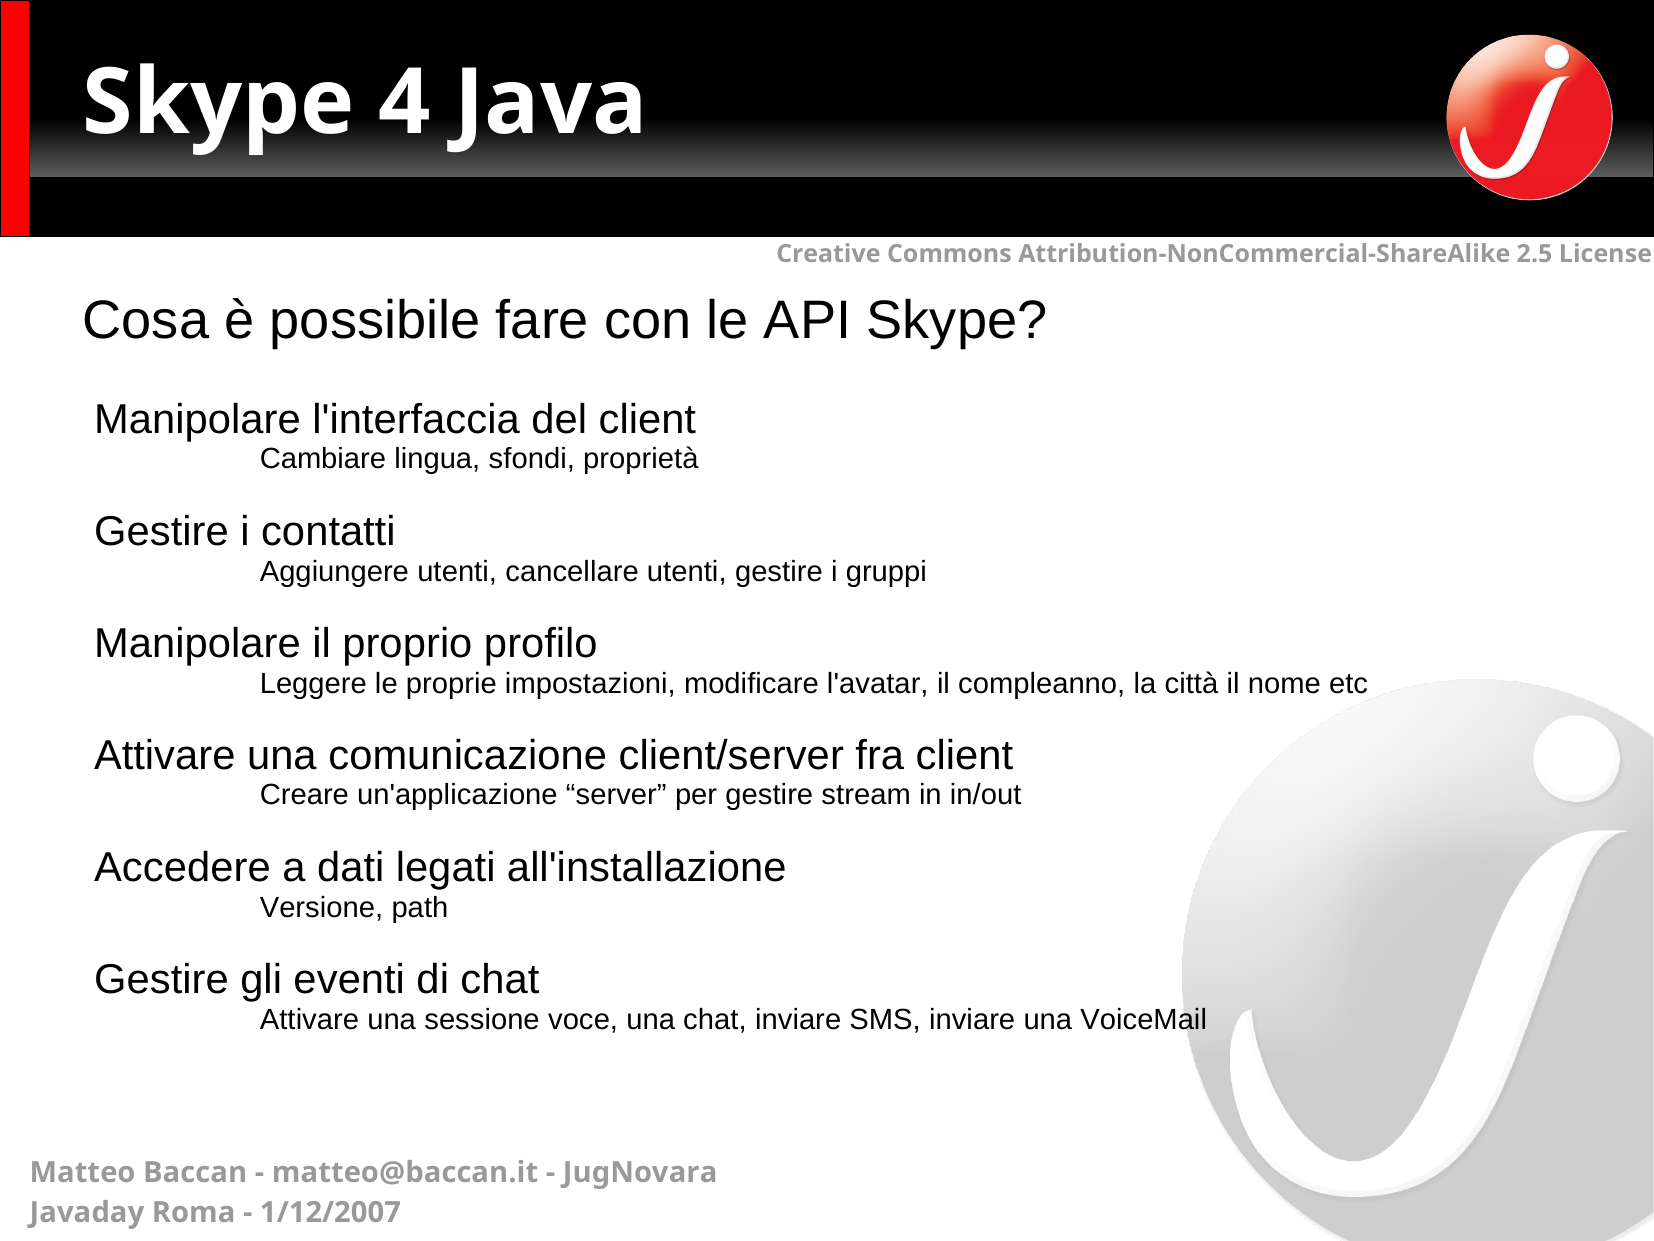

# Skype 4 Java
Cosa è possibile fare con le API Skype?
 Manipolare l'interfaccia del client
Cambiare lingua, sfondi, proprietà
 Gestire i contatti
Aggiungere utenti, cancellare utenti, gestire i gruppi
 Manipolare il proprio profilo
Leggere le proprie impostazioni, modificare l'avatar, il compleanno, la città il nome etc
 Attivare una comunicazione client/server fra client
Creare un'applicazione “server” per gestire stream in in/out
 Accedere a dati legati all'installazione
Versione, path
 Gestire gli eventi di chat
Attivare una sessione voce, una chat, inviare SMS, inviare una VoiceMail